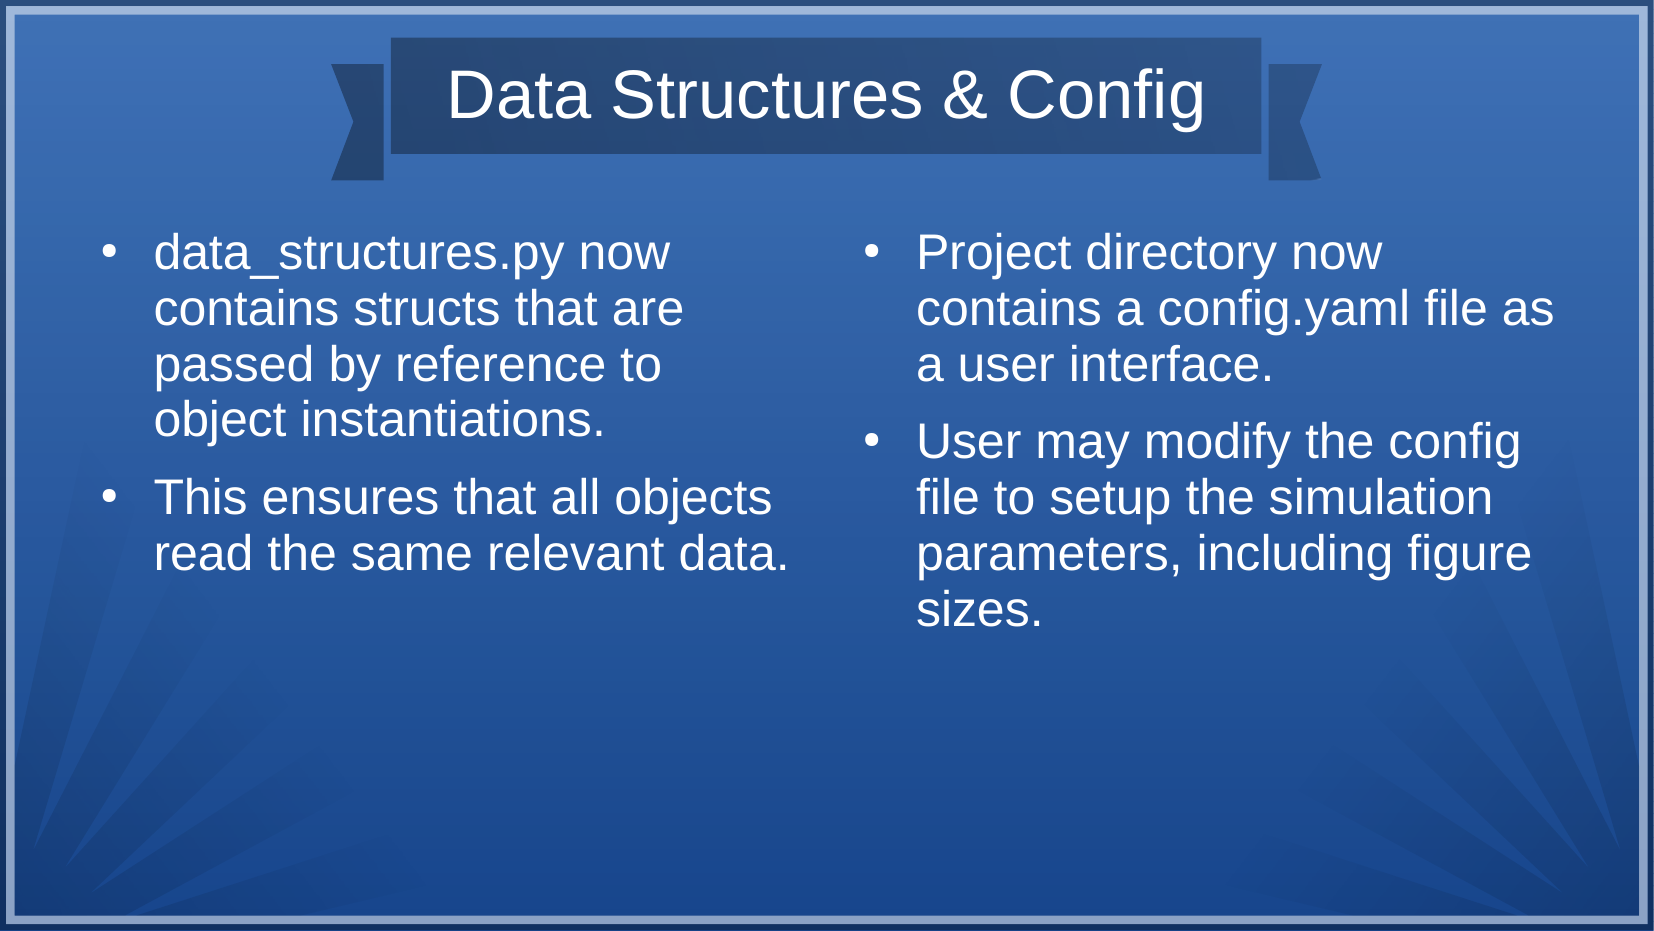

# Data Structures & Config
data_structures.py now contains structs that are passed by reference to object instantiations.
This ensures that all objects read the same relevant data.
Project directory now contains a config.yaml file as a user interface.
User may modify the config file to setup the simulation parameters, including figure sizes.